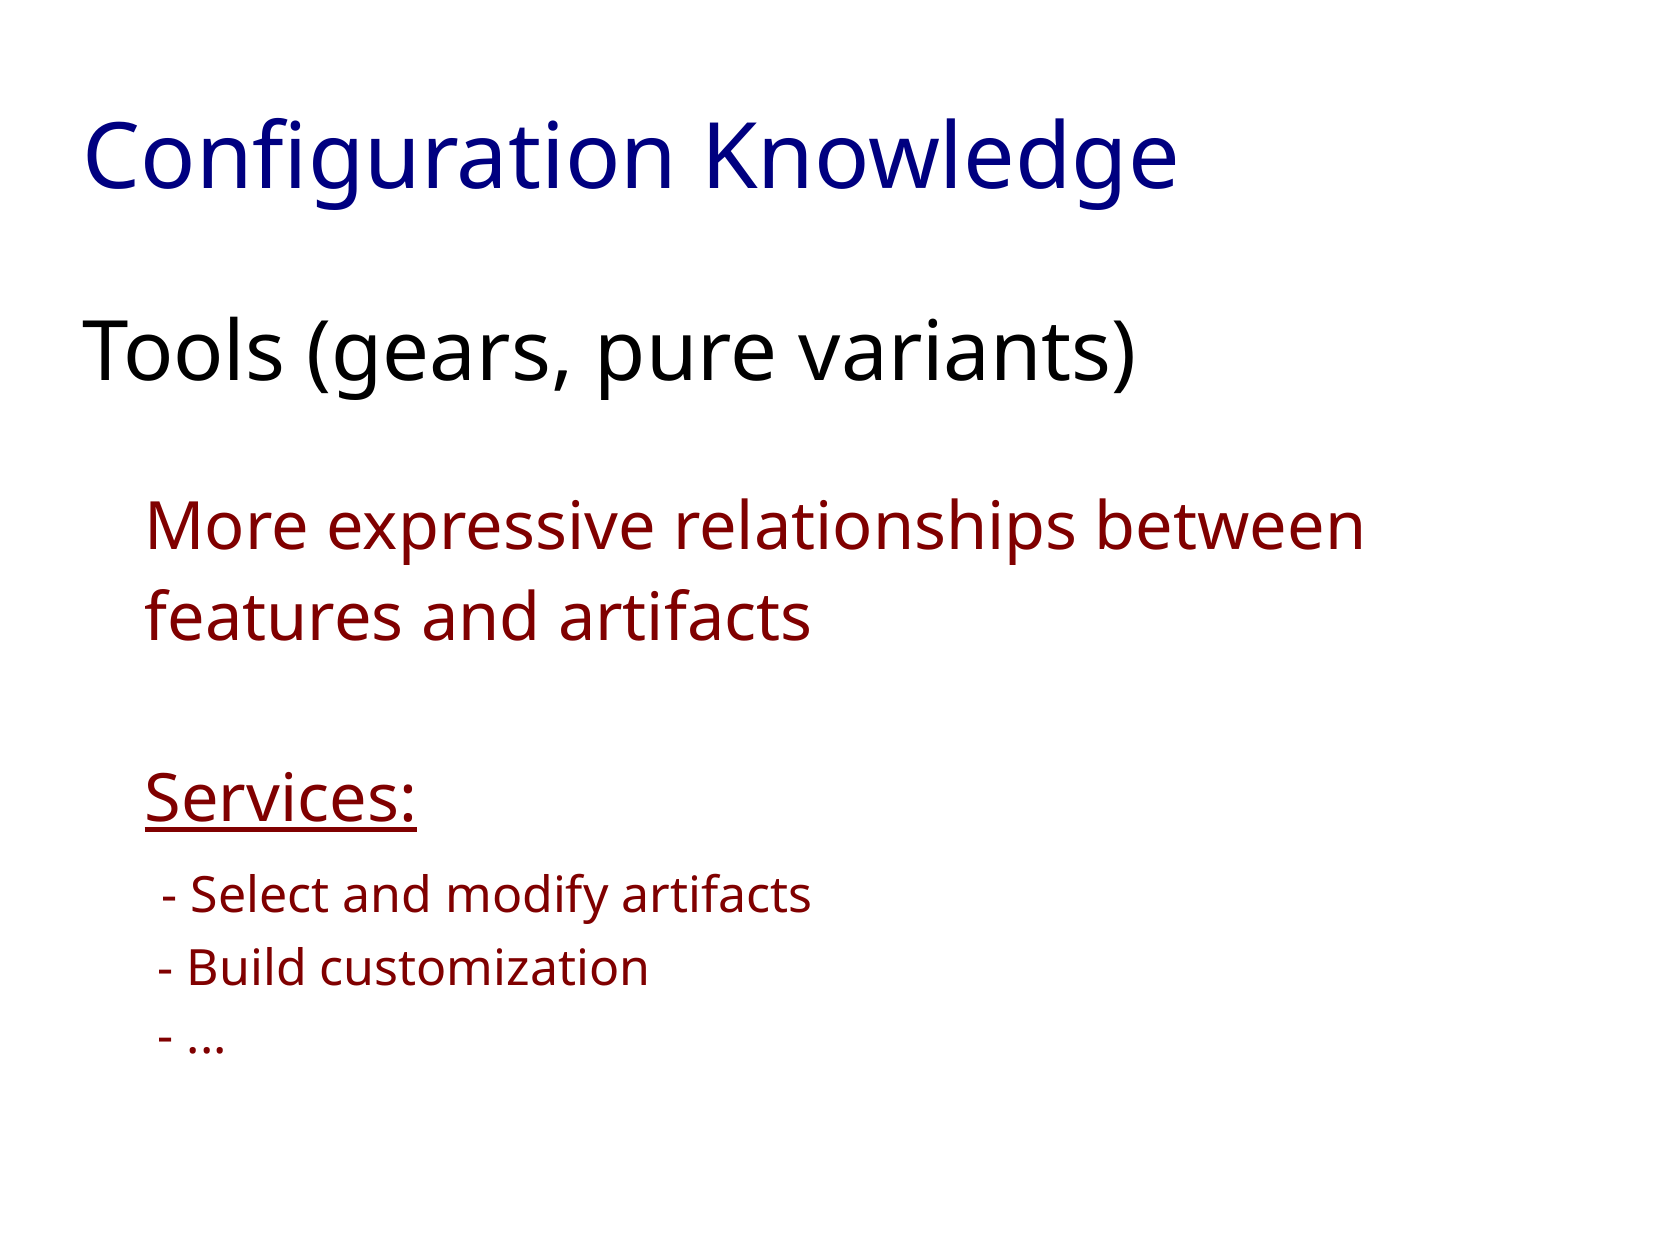

# Configuration Knowledge
Tools (gears, pure variants)
More expressive relationships between features and artifacts
Services:
 - Select and modify artifacts
 - Build customization
 - ...